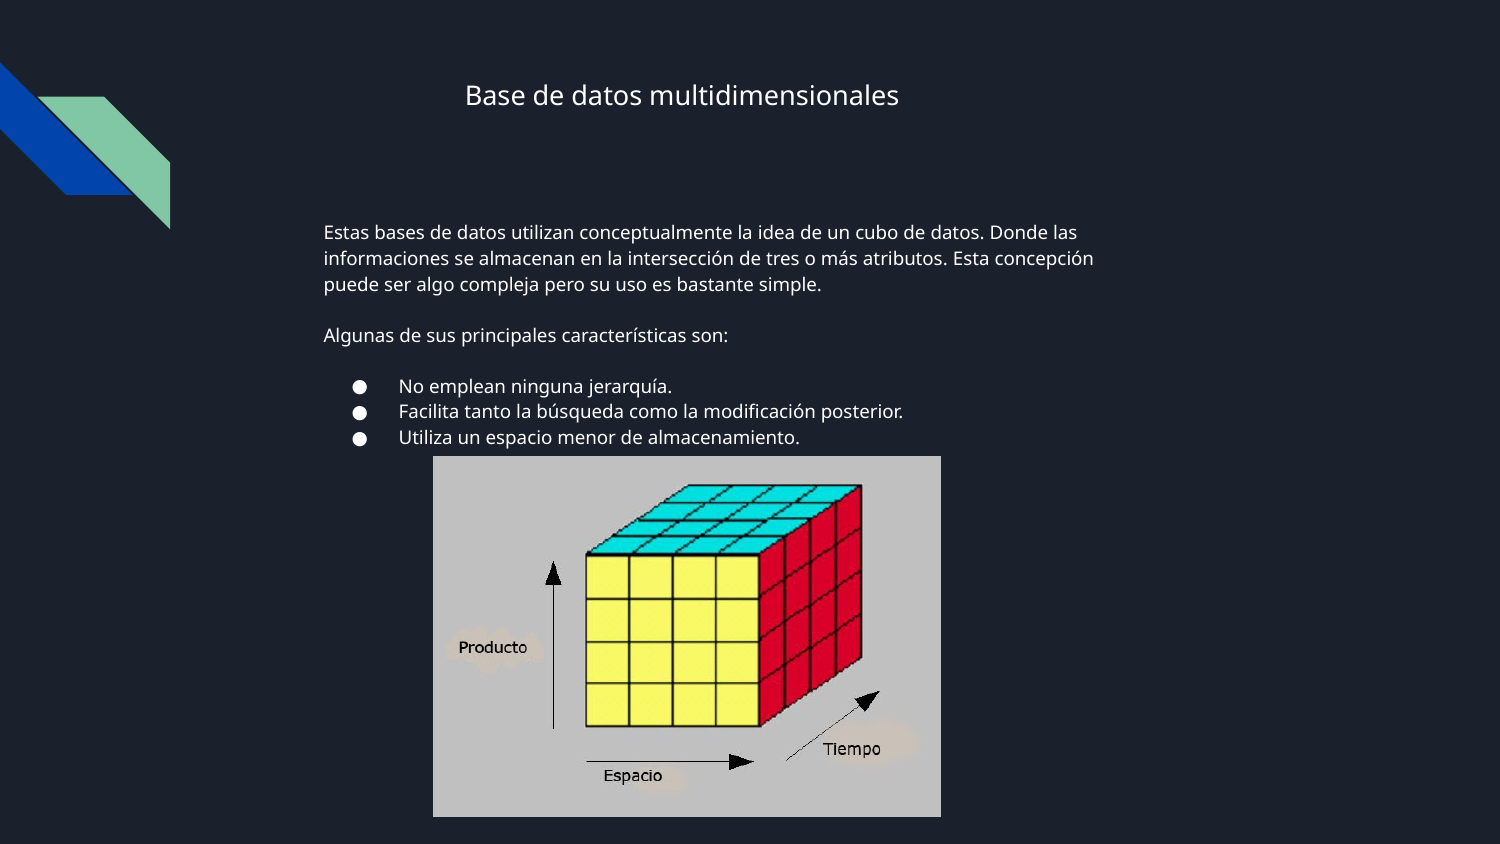

# Base de datos multidimensionales
Estas bases de datos utilizan conceptualmente la idea de un cubo de datos. Donde las informaciones se almacenan en la intersección de tres o más atributos. Esta concepción puede ser algo compleja pero su uso es bastante simple.
Algunas de sus principales características son:
No emplean ninguna jerarquía.
Facilita tanto la búsqueda como la modificación posterior.
Utiliza un espacio menor de almacenamiento.